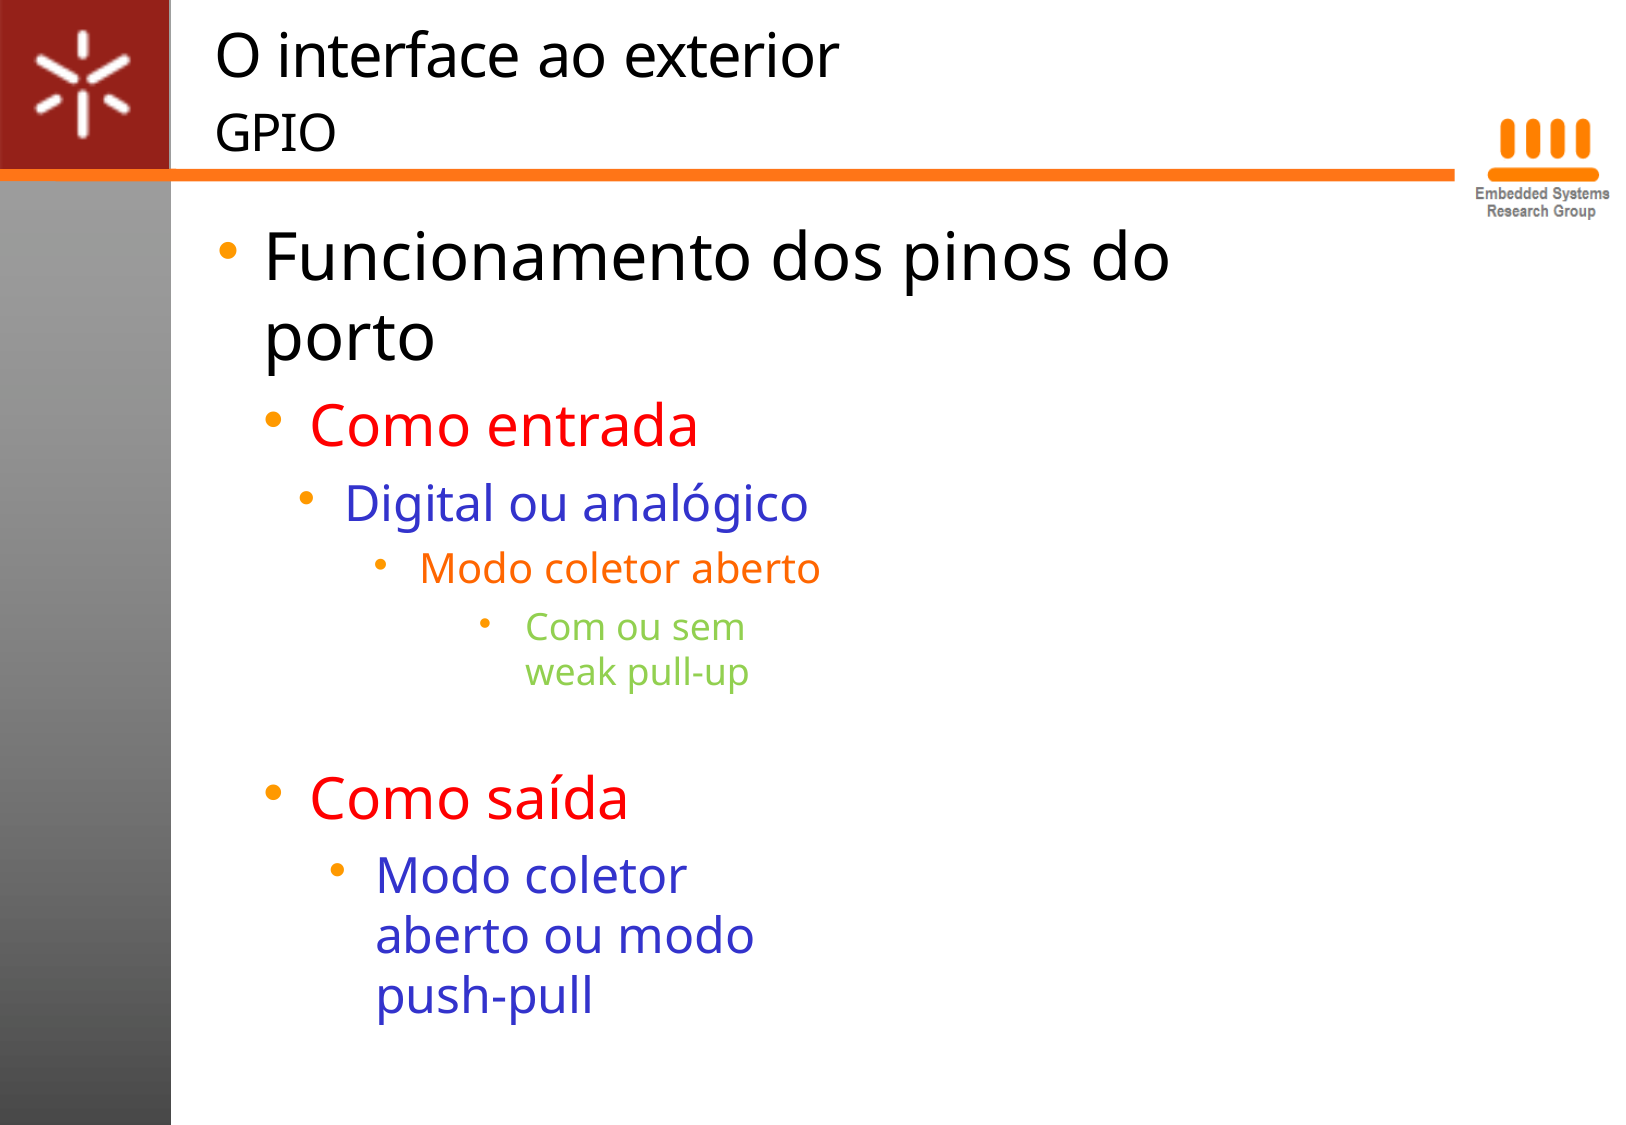

# O interface ao exterior GPIO
Funcionamento dos pinos do porto
Como entrada
Digital ou analógico
Modo coletor aberto
Com ou sem weak pull-up
Como saída
Modo coletor aberto ou modo push-pull